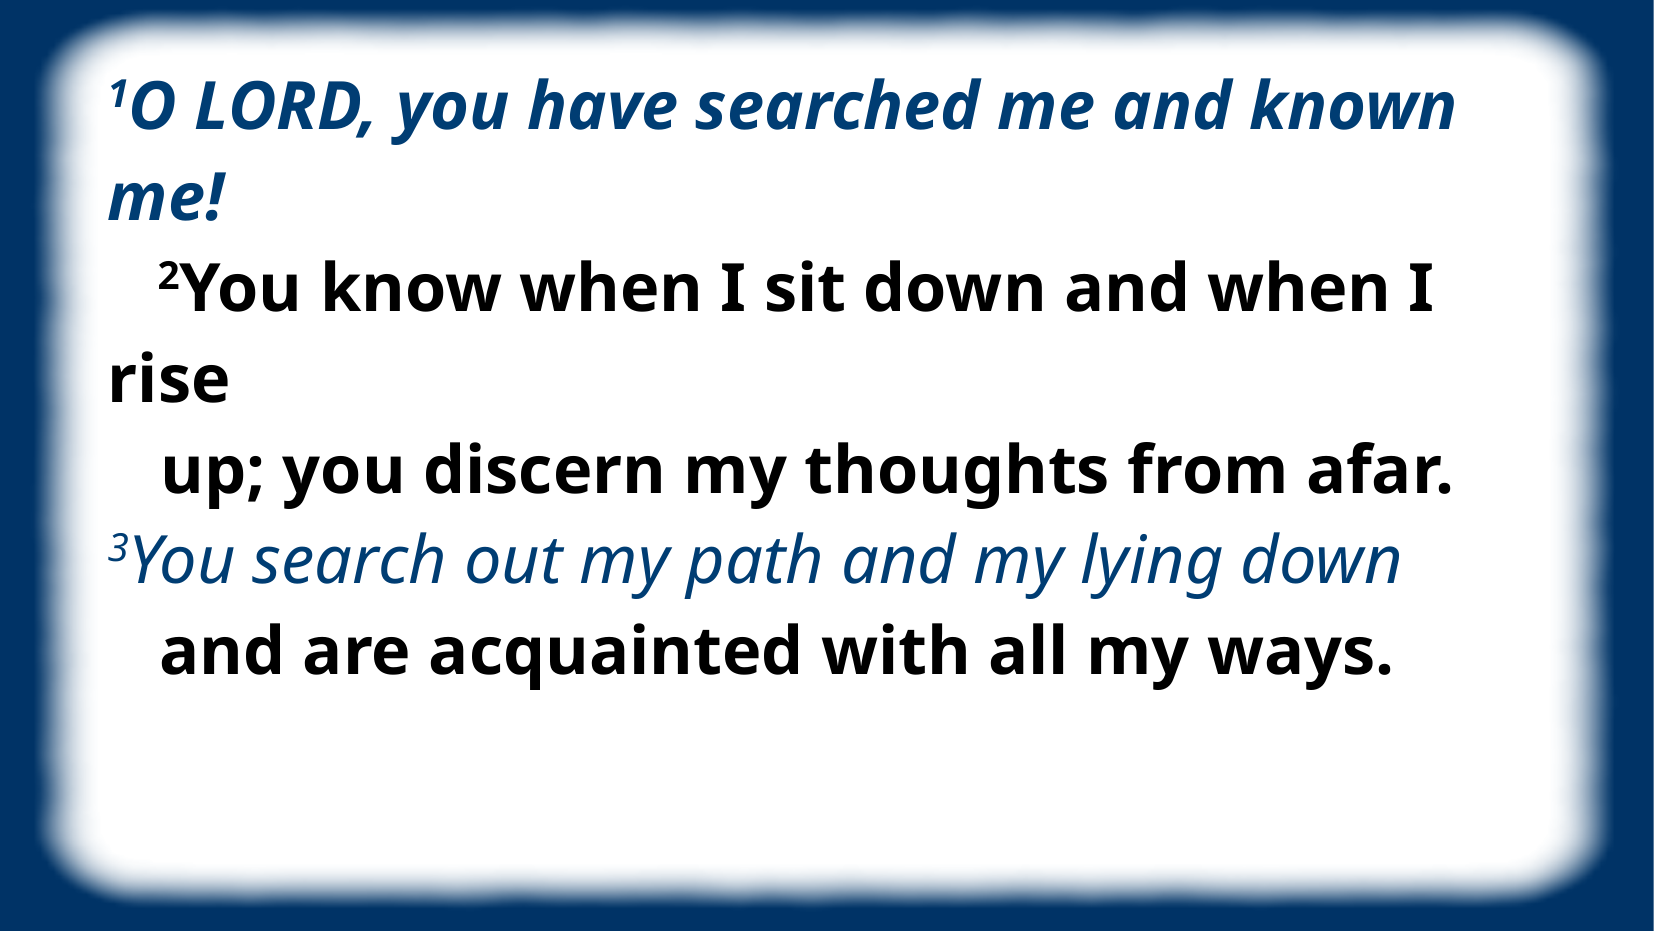

1O LORD, you have searched me and known me!
 2You know when I sit down and when I rise
 up; you discern my thoughts from afar.
3You search out my path and my lying down
 and are acquainted with all my ways.